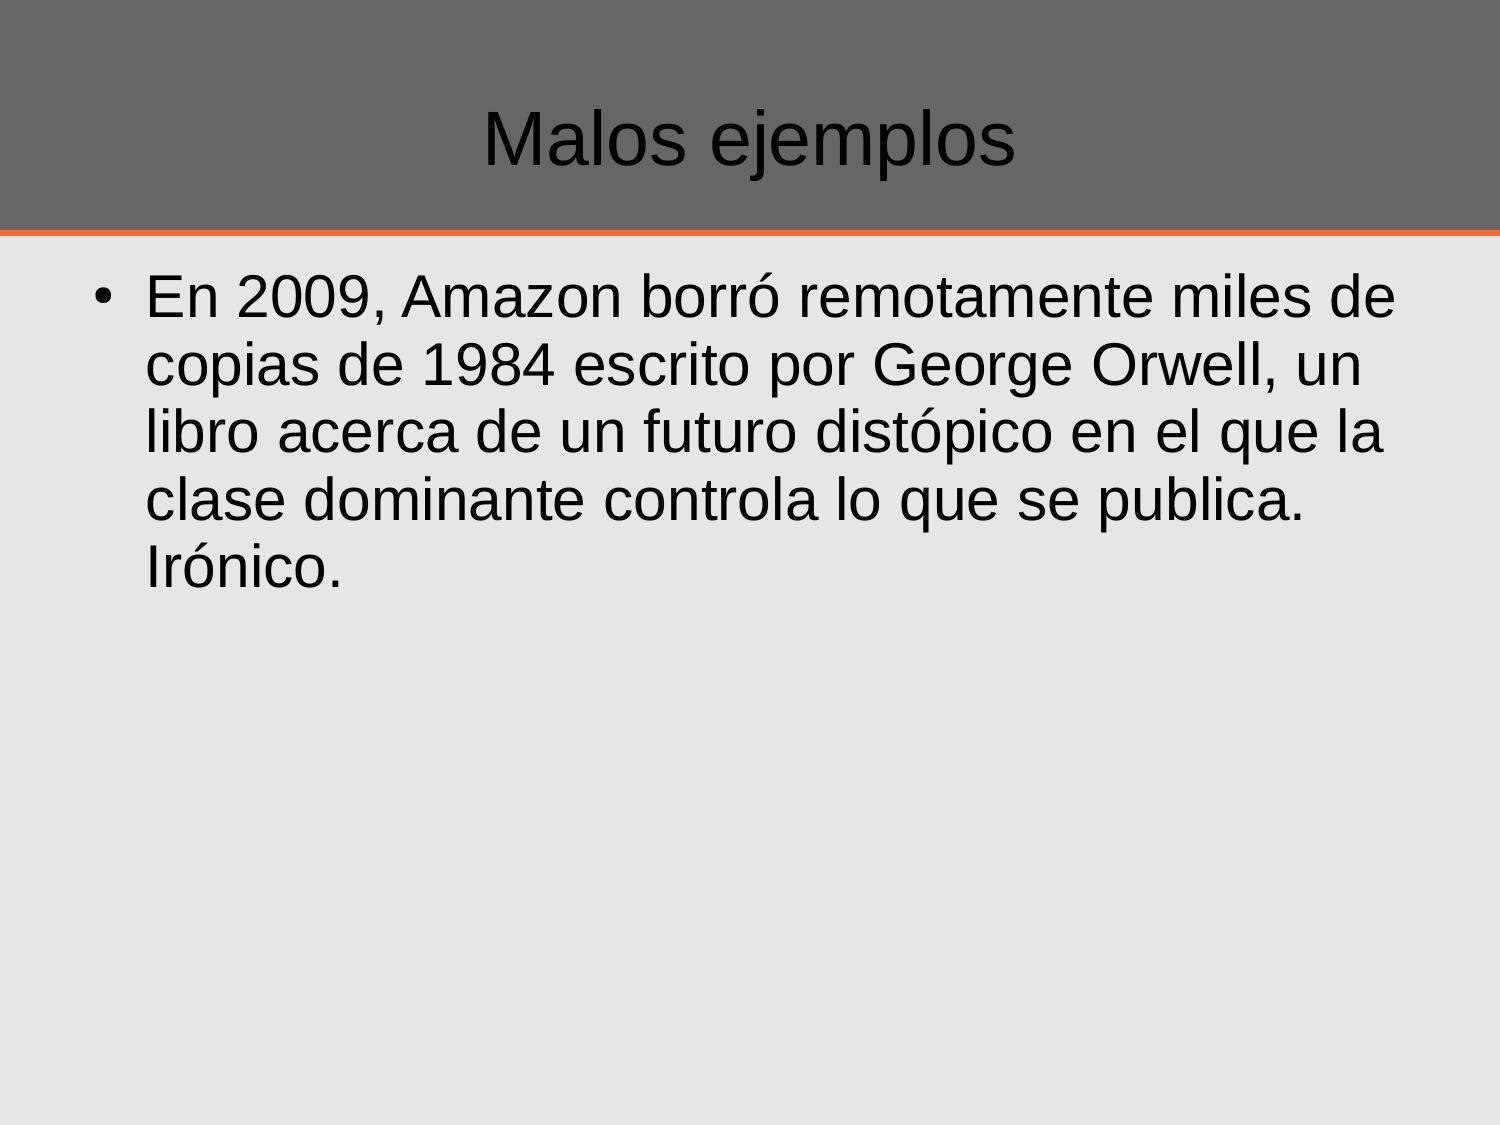

# Malos ejemplos
En 2009, Amazon borró remotamente miles de copias de 1984 escrito por George Orwell, un libro acerca de un futuro distópico en el que la clase dominante controla lo que se publica. Irónico.